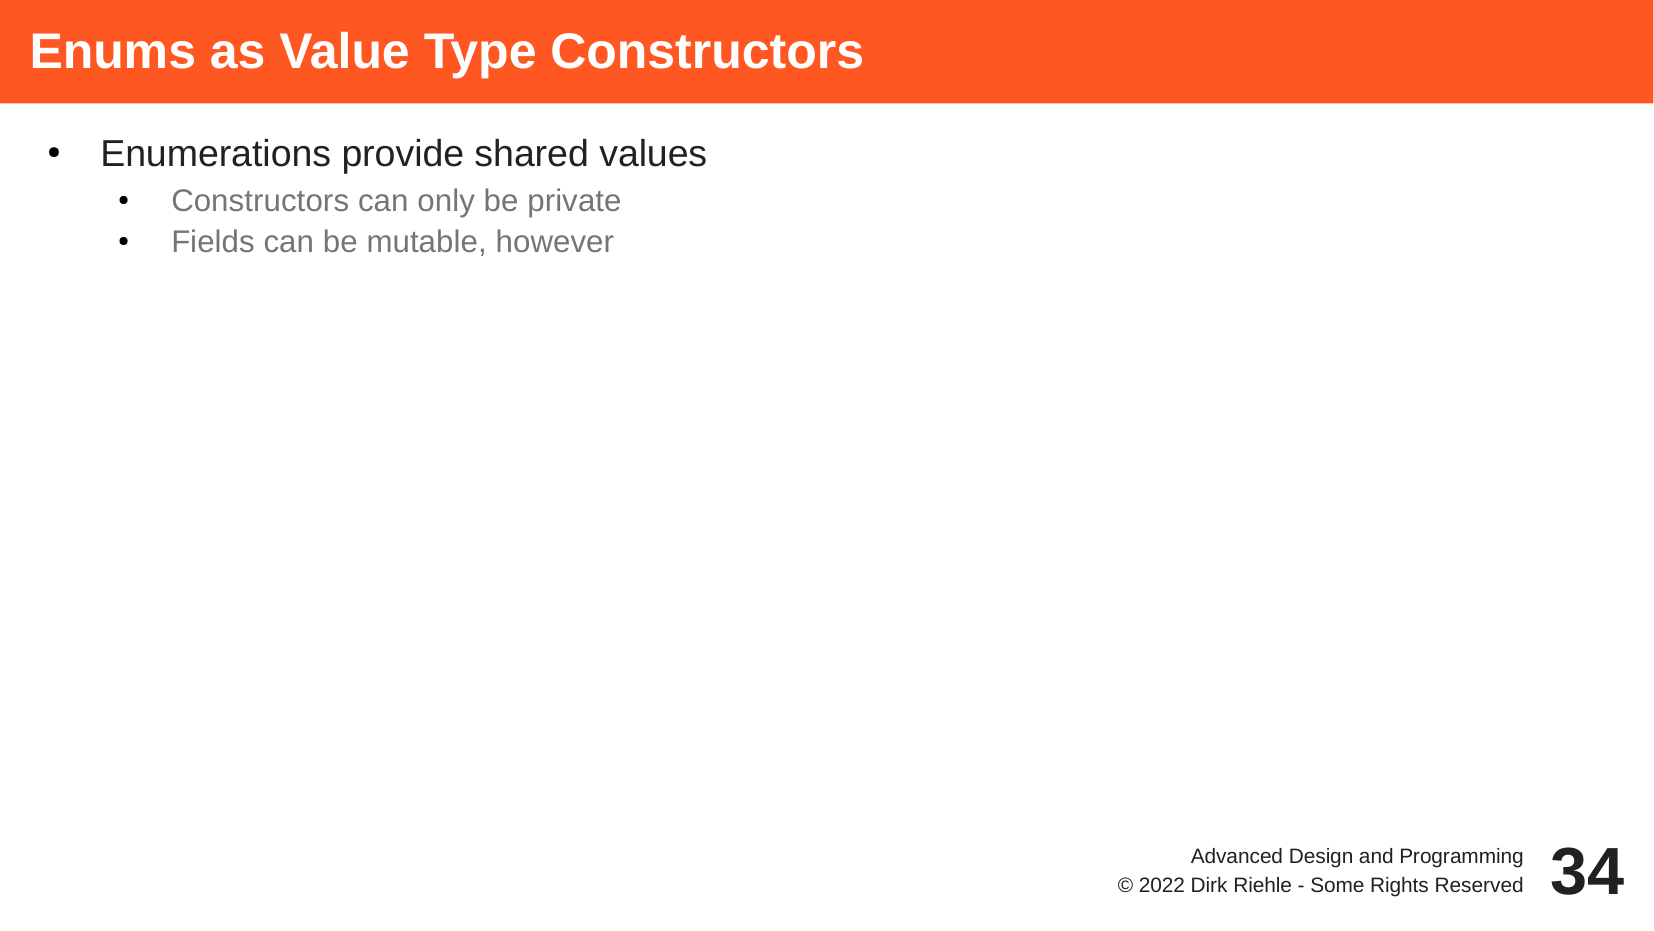

# Enums as Value Type Constructors
Enumerations provide shared values
Constructors can only be private
Fields can be mutable, however
Advanced Design and Programming
34
© 2022 Dirk Riehle - Some Rights Reserved